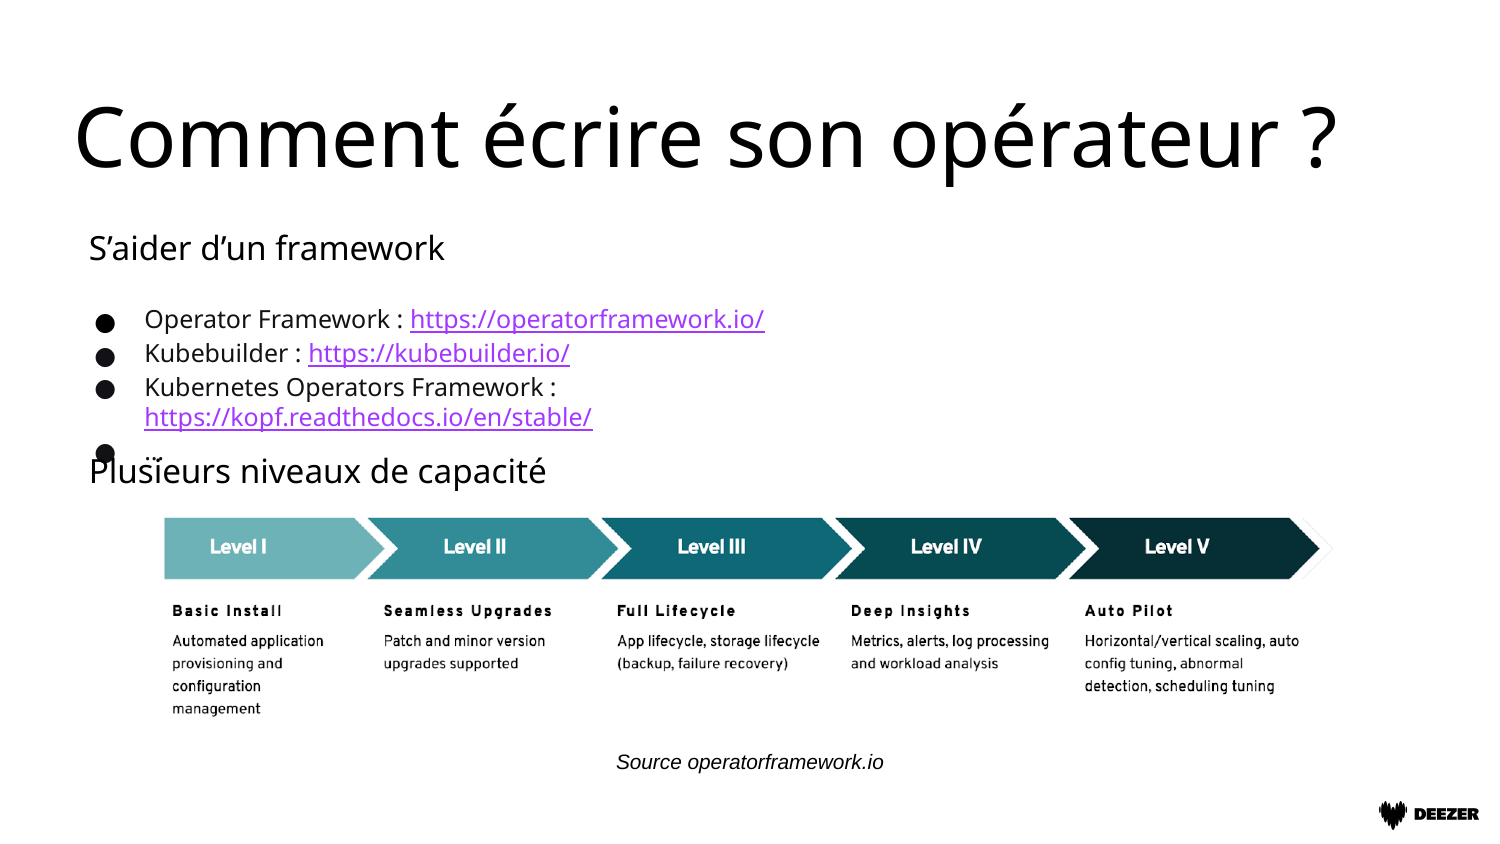

# Comment écrire son opérateur ?
S’aider d’un framework
Operator Framework : https://operatorframework.io/
Kubebuilder : https://kubebuilder.io/
Kubernetes Operators Framework : https://kopf.readthedocs.io/en/stable/
…
Plusieurs niveaux de capacité
Source operatorframework.io